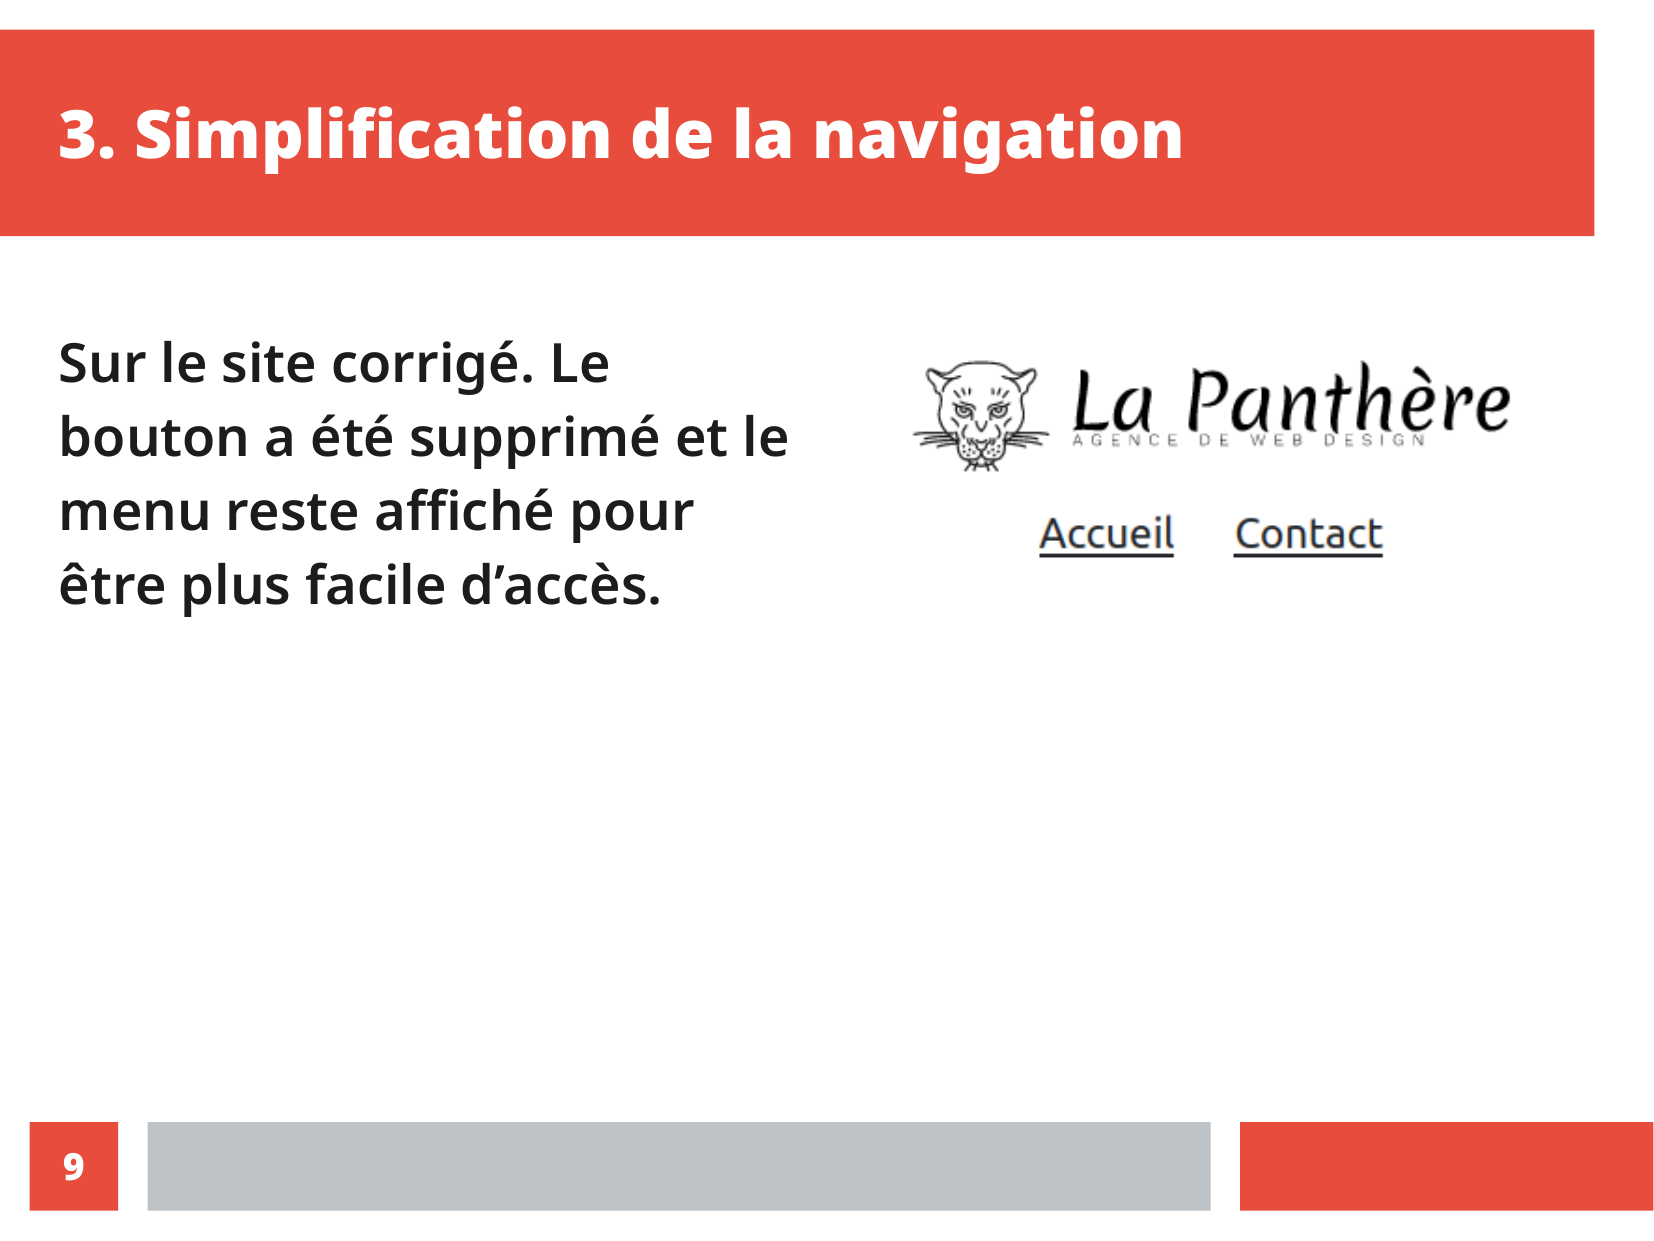

# 3. Simplification de la navigation
Sur le site corrigé. Le bouton a été supprimé et le menu reste affiché pour être plus facile d’accès.
9